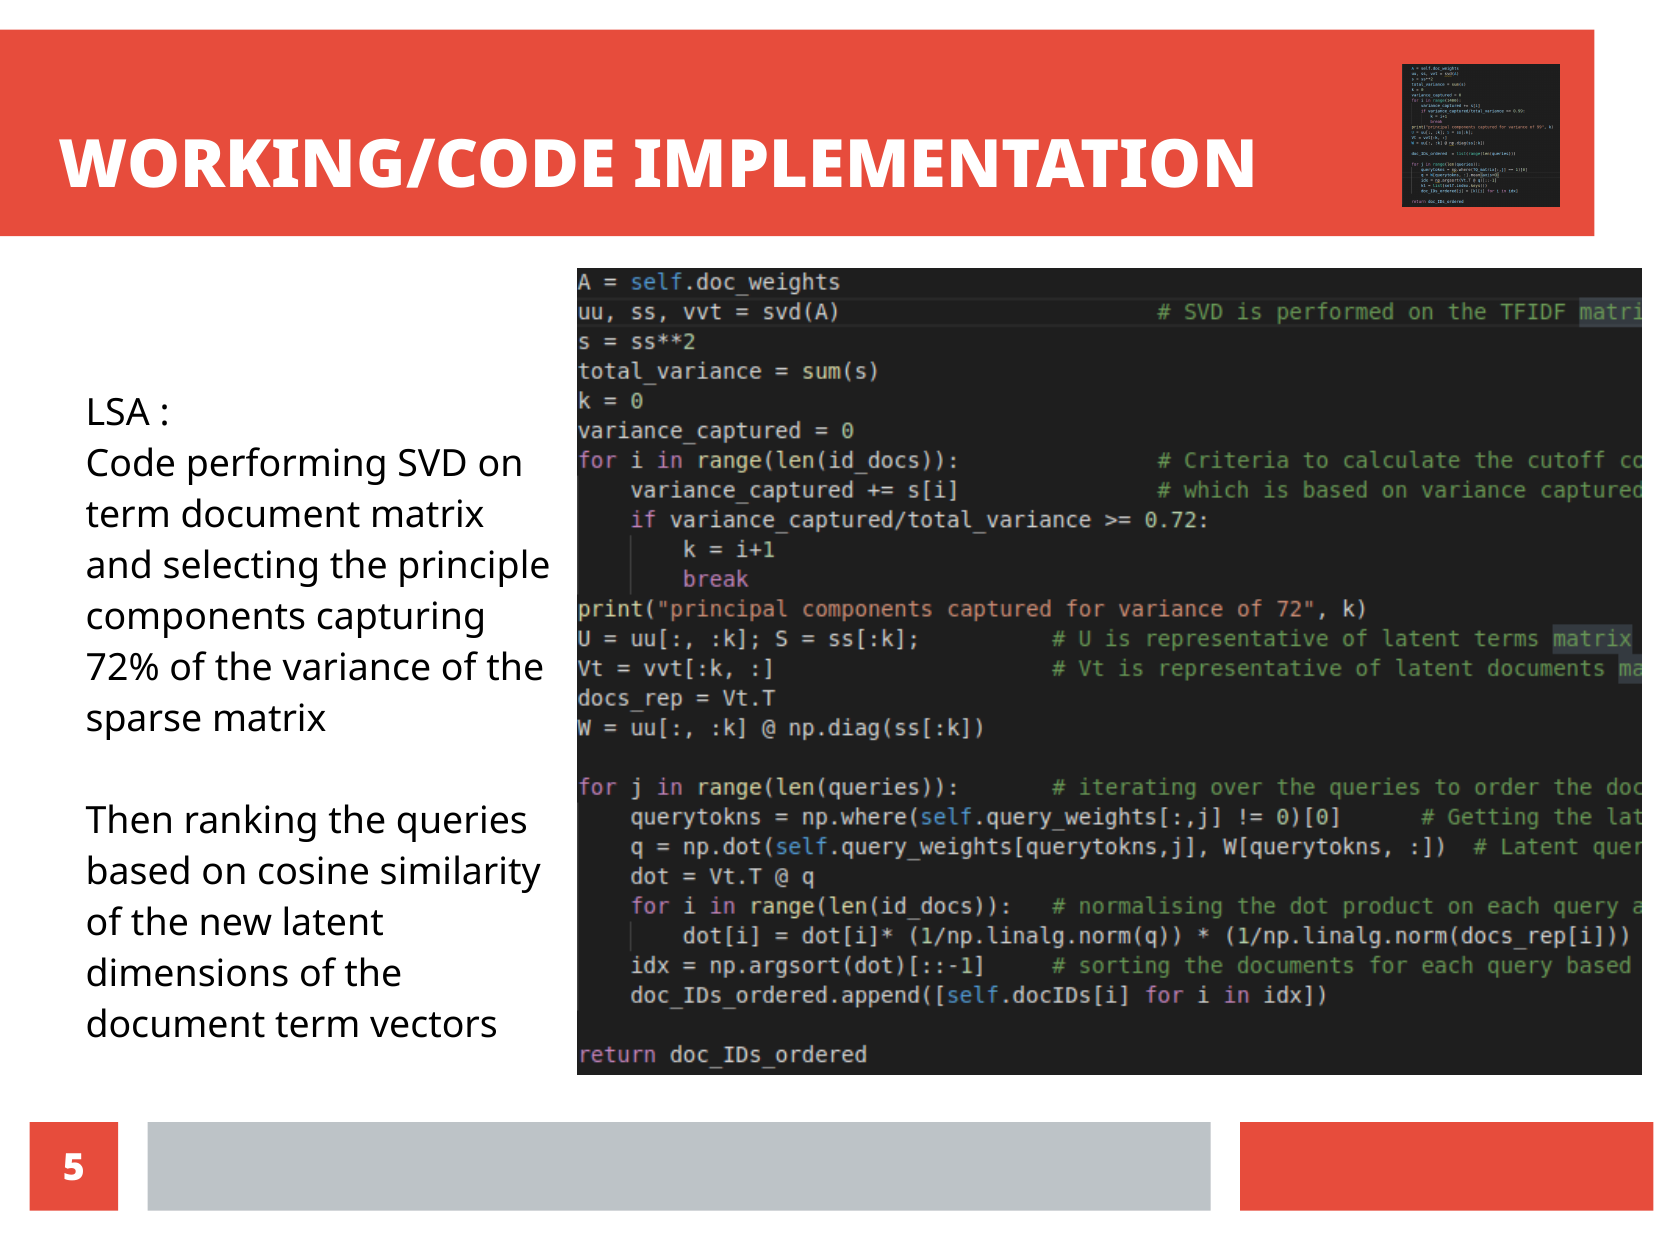

# WORKING/CODE IMPLEMENTATION
LSA :
Code performing SVD on term document matrix and selecting the principle components capturing 72% of the variance of the sparse matrix
Then ranking the queries based on cosine similarity of the new latent dimensions of the document term vectors
5